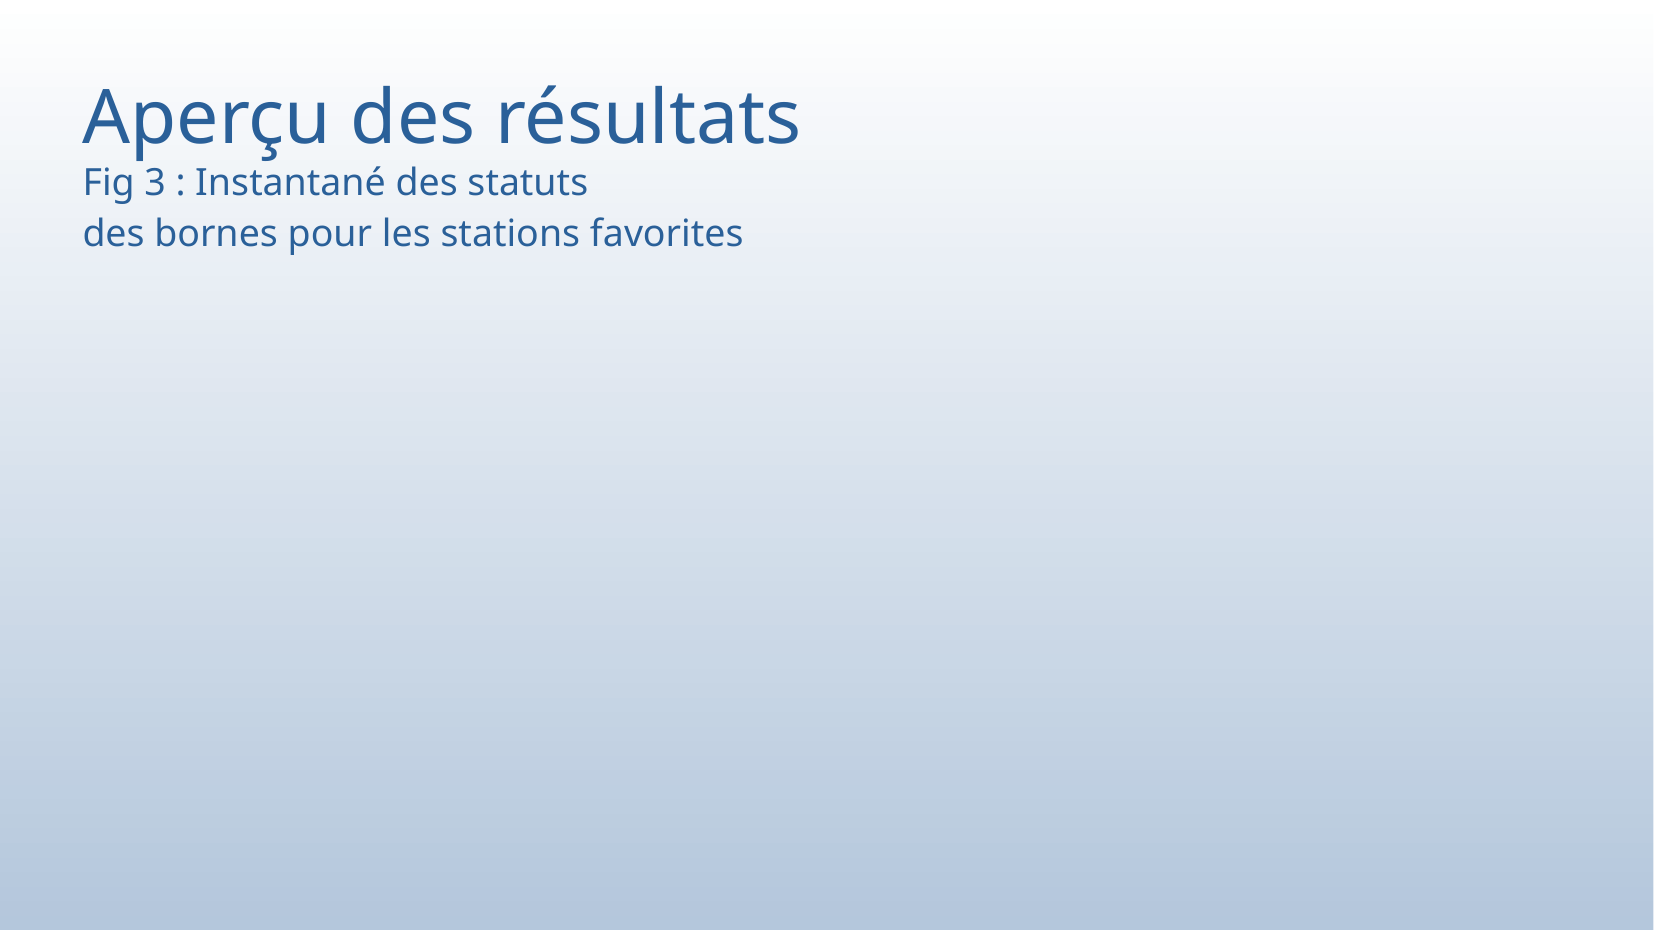

# Aperçu des résultats
Fig 3 : Instantané des statuts
des bornes pour les stations favorites